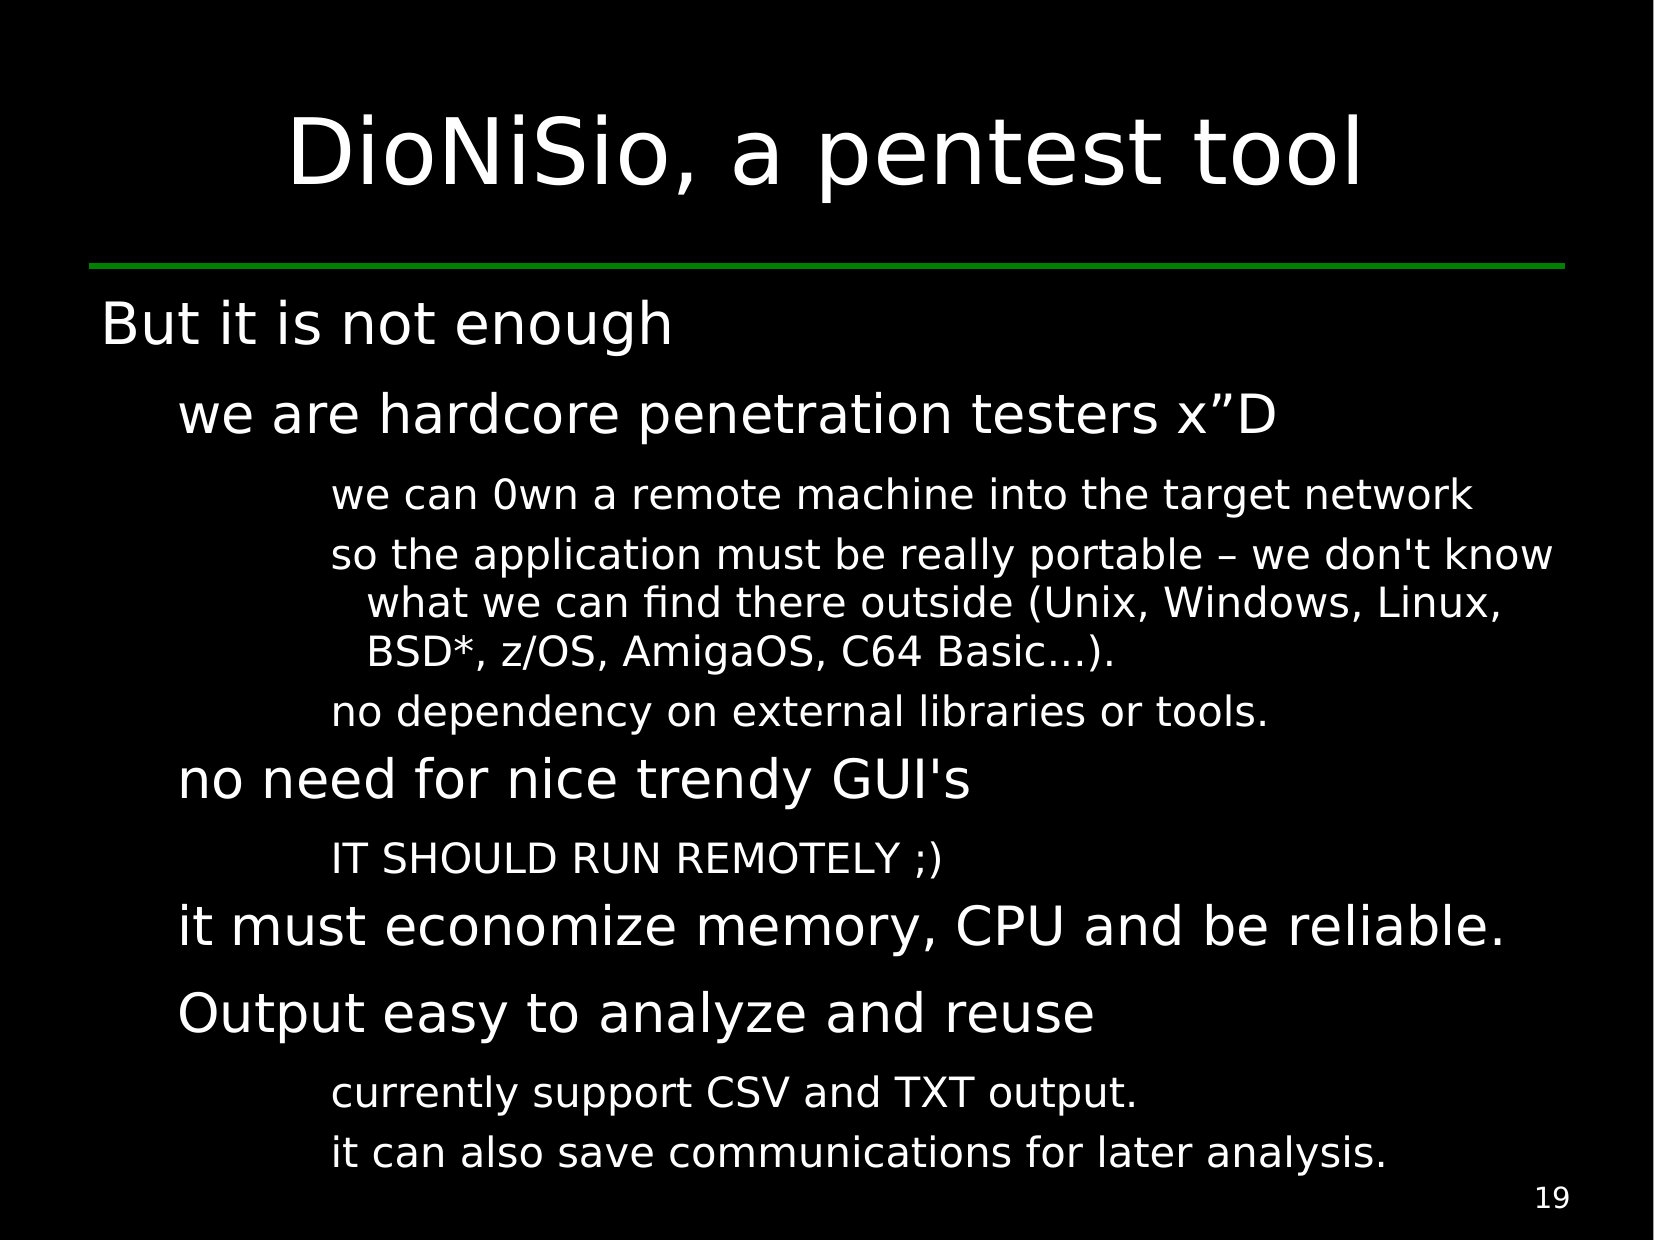

# DioNiSio, a pentest tool
But it is not enough
we are hardcore penetration testers x”D
we can 0wn a remote machine into the target network
so the application must be really portable – we don't know what we can find there outside (Unix, Windows, Linux, BSD*, z/OS, AmigaOS, C64 Basic...).
no dependency on external libraries or tools.
no need for nice trendy GUI's
IT SHOULD RUN REMOTELY ;)
it must economize memory, CPU and be reliable.
Output easy to analyze and reuse
currently support CSV and TXT output.
it can also save communications for later analysis.
19